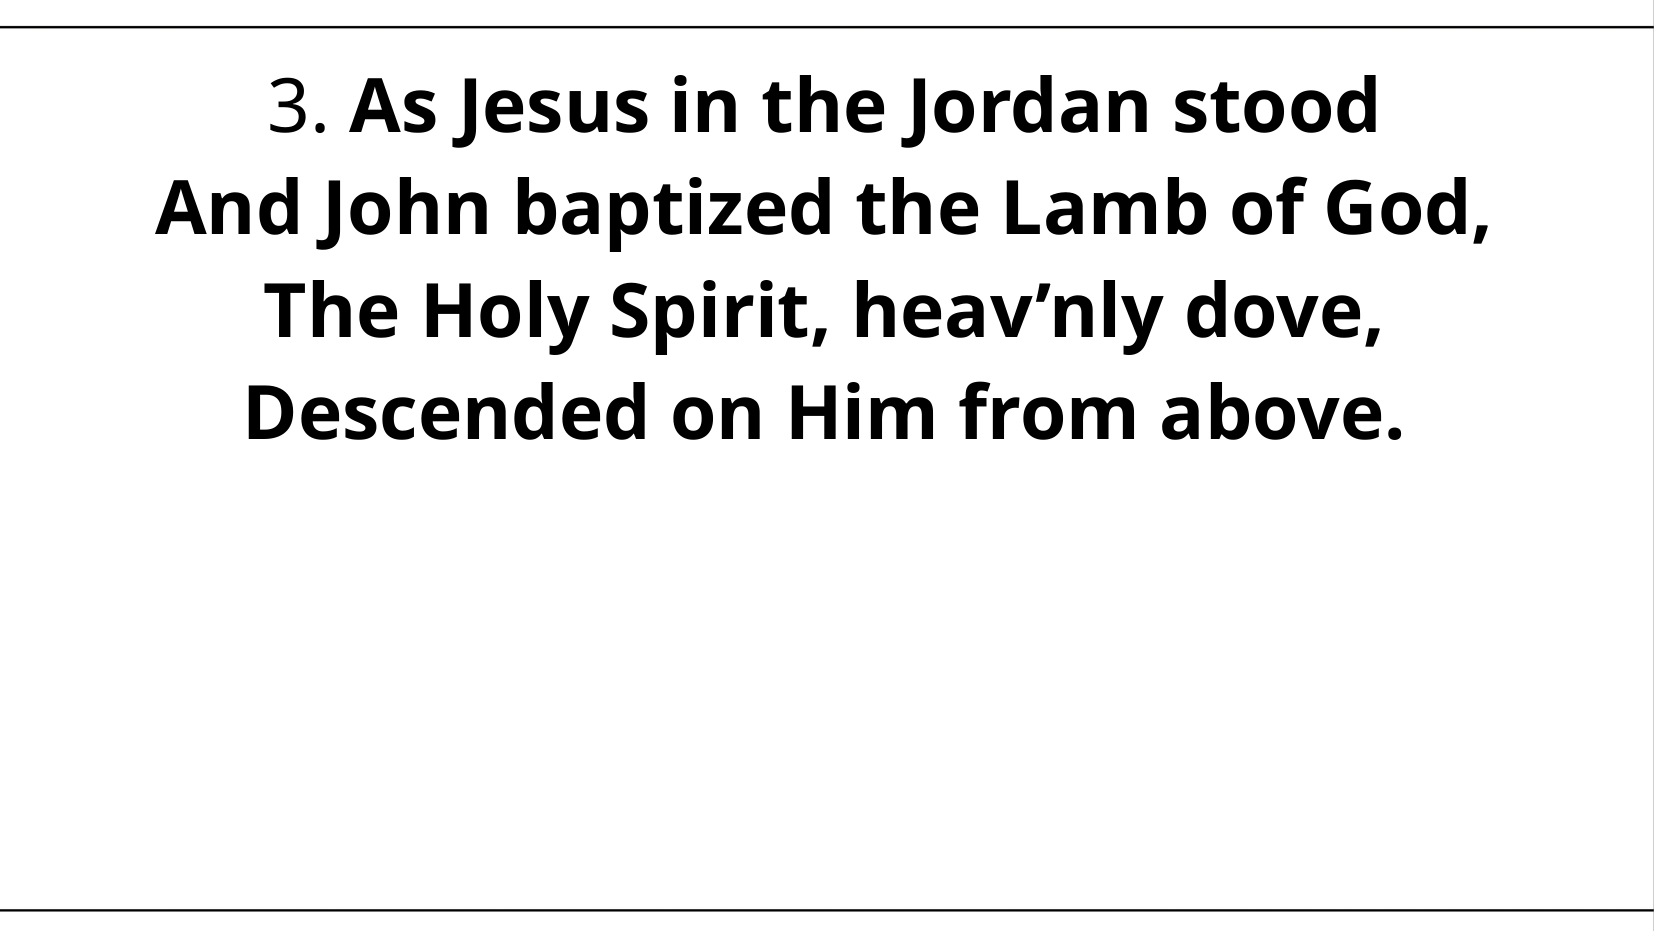

3. As Jesus in the Jordan stood
And John baptized the Lamb of God,
The Holy Spirit, heav’nly dove,
Descended on Him from above.